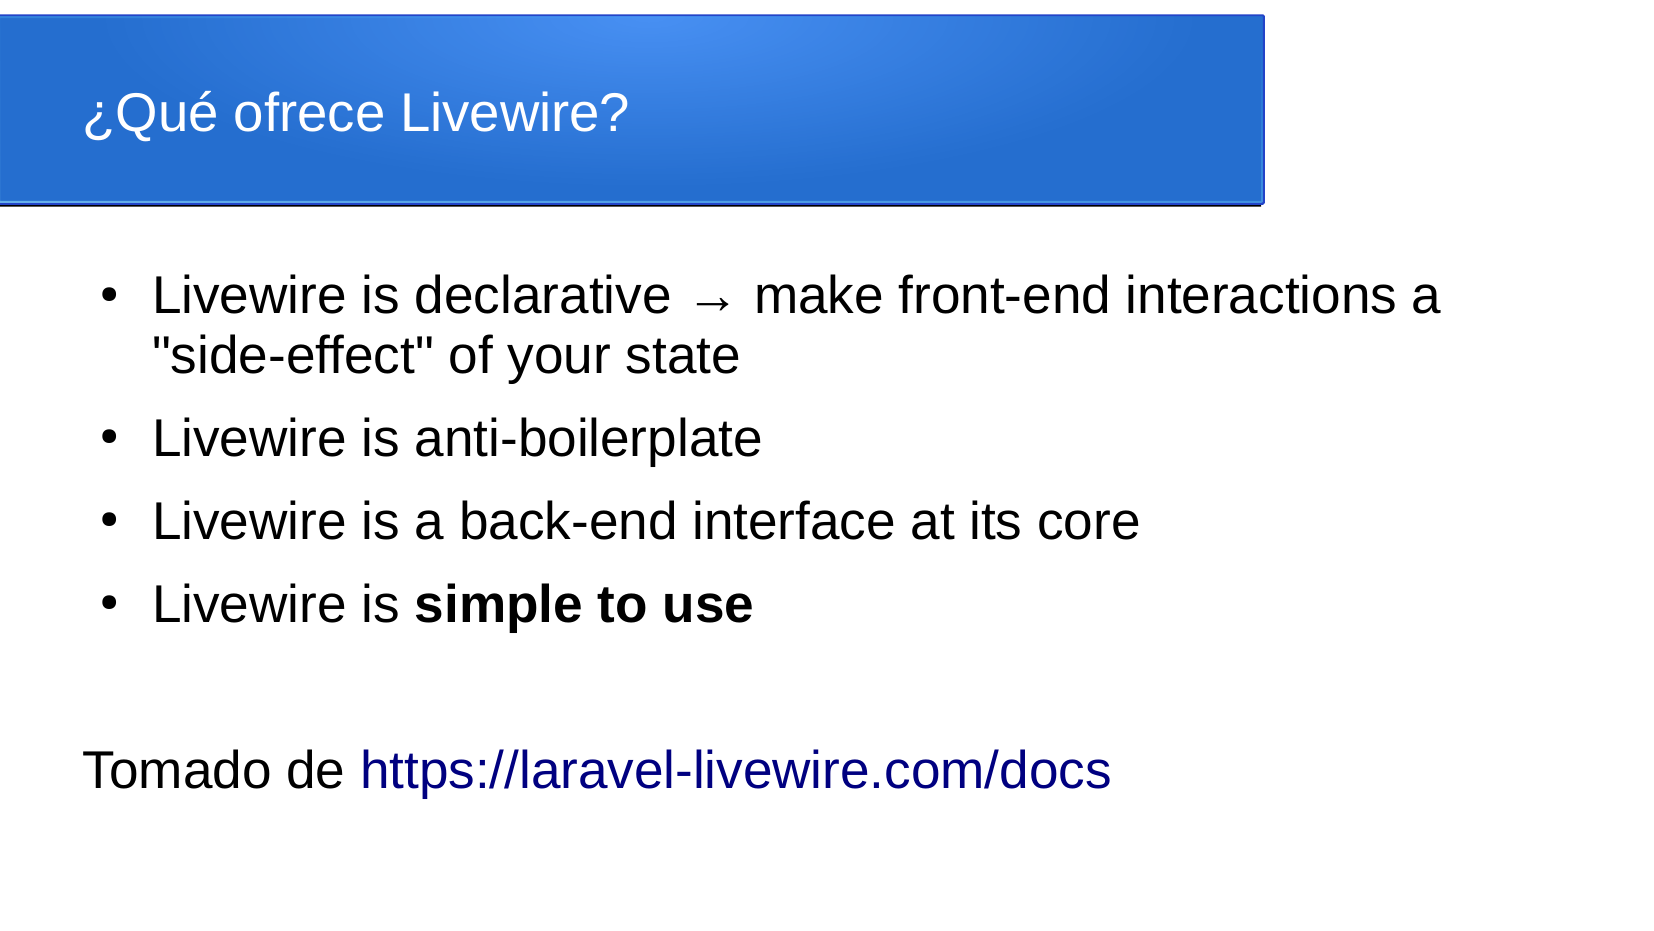

# ¿Qué ofrece Livewire?
Livewire is declarative → make front-end interactions a "side-effect" of your state
Livewire is anti-boilerplate
Livewire is a back-end interface at its core
Livewire is simple to use
Tomado de https://laravel-livewire.com/docs